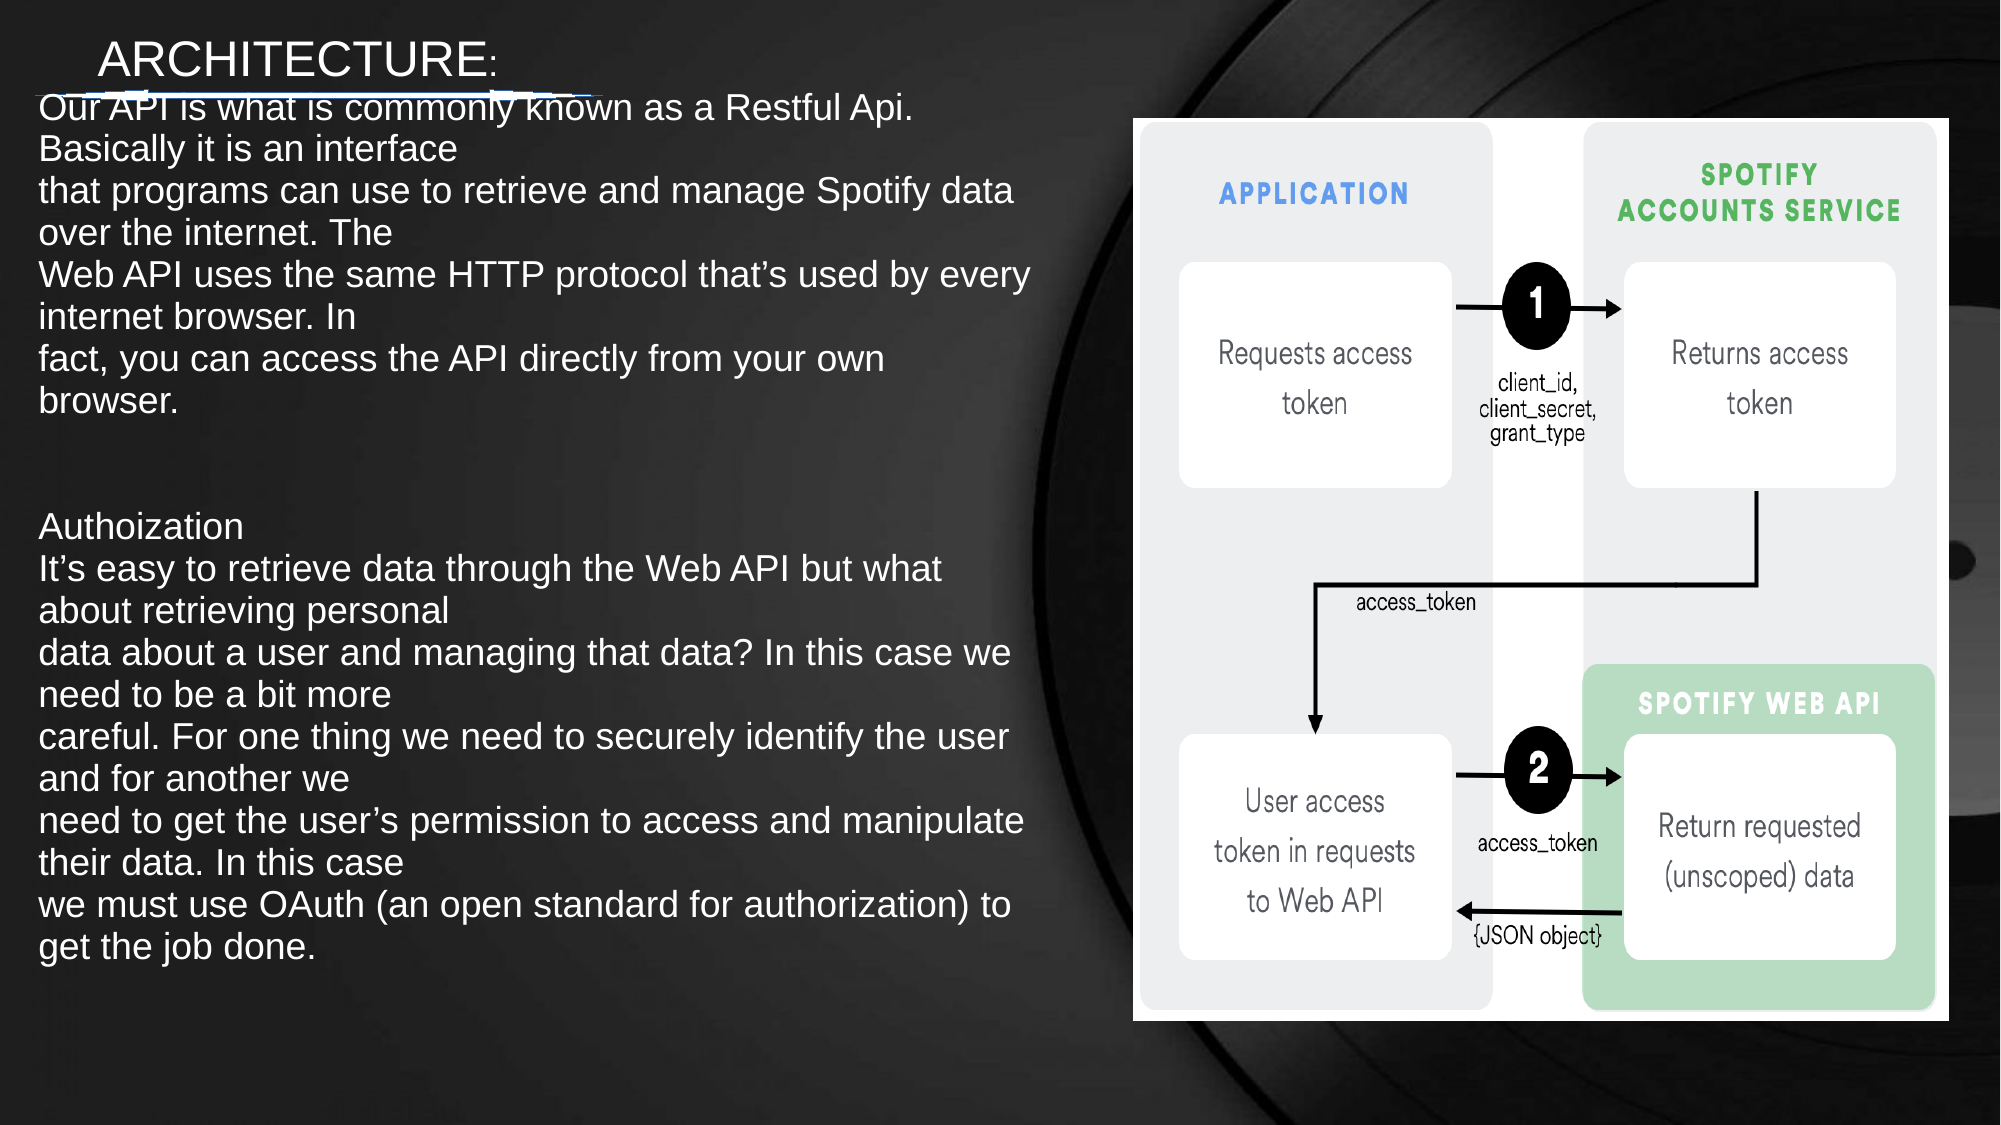

ARCHITECTURE:
Our API is what is commonly known as a Restful Api. Basically it is an interface
that programs can use to retrieve and manage Spotify data over the internet. The
Web API uses the same HTTP protocol that’s used by every internet browser. In
fact, you can access the API directly from your own browser.
Authoization
It’s easy to retrieve data through the Web API but what about retrieving personal
data about a user and managing that data? In this case we need to be a bit more
careful. For one thing we need to securely identify the user and for another we
need to get the user’s permission to access and manipulate their data. In this case
we must use OAuth (an open standard for authorization) to get the job done.